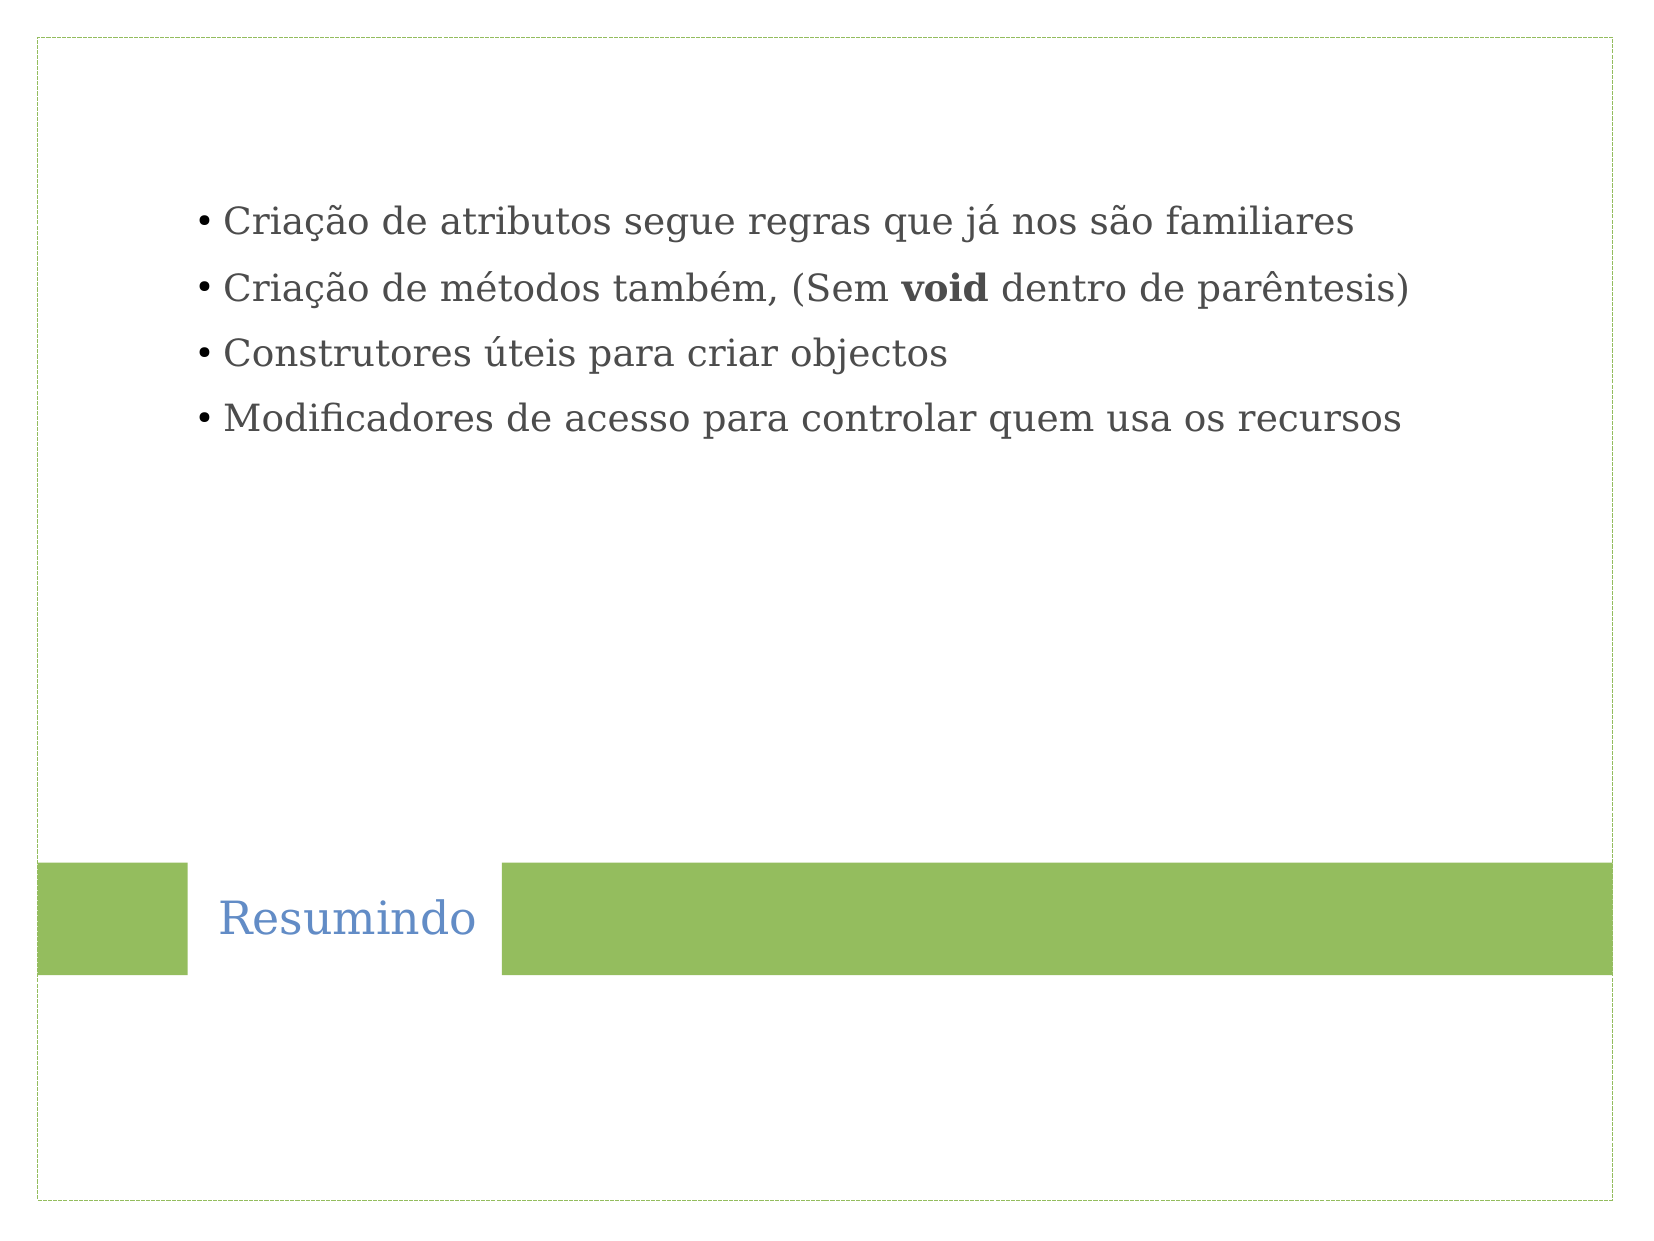

Criação de atributos segue regras que já nos são familiares
 Criação de métodos também, (Sem void dentro de parêntesis)
 Construtores úteis para criar objectos
 Modificadores de acesso para controlar quem usa os recursos
Resumindo